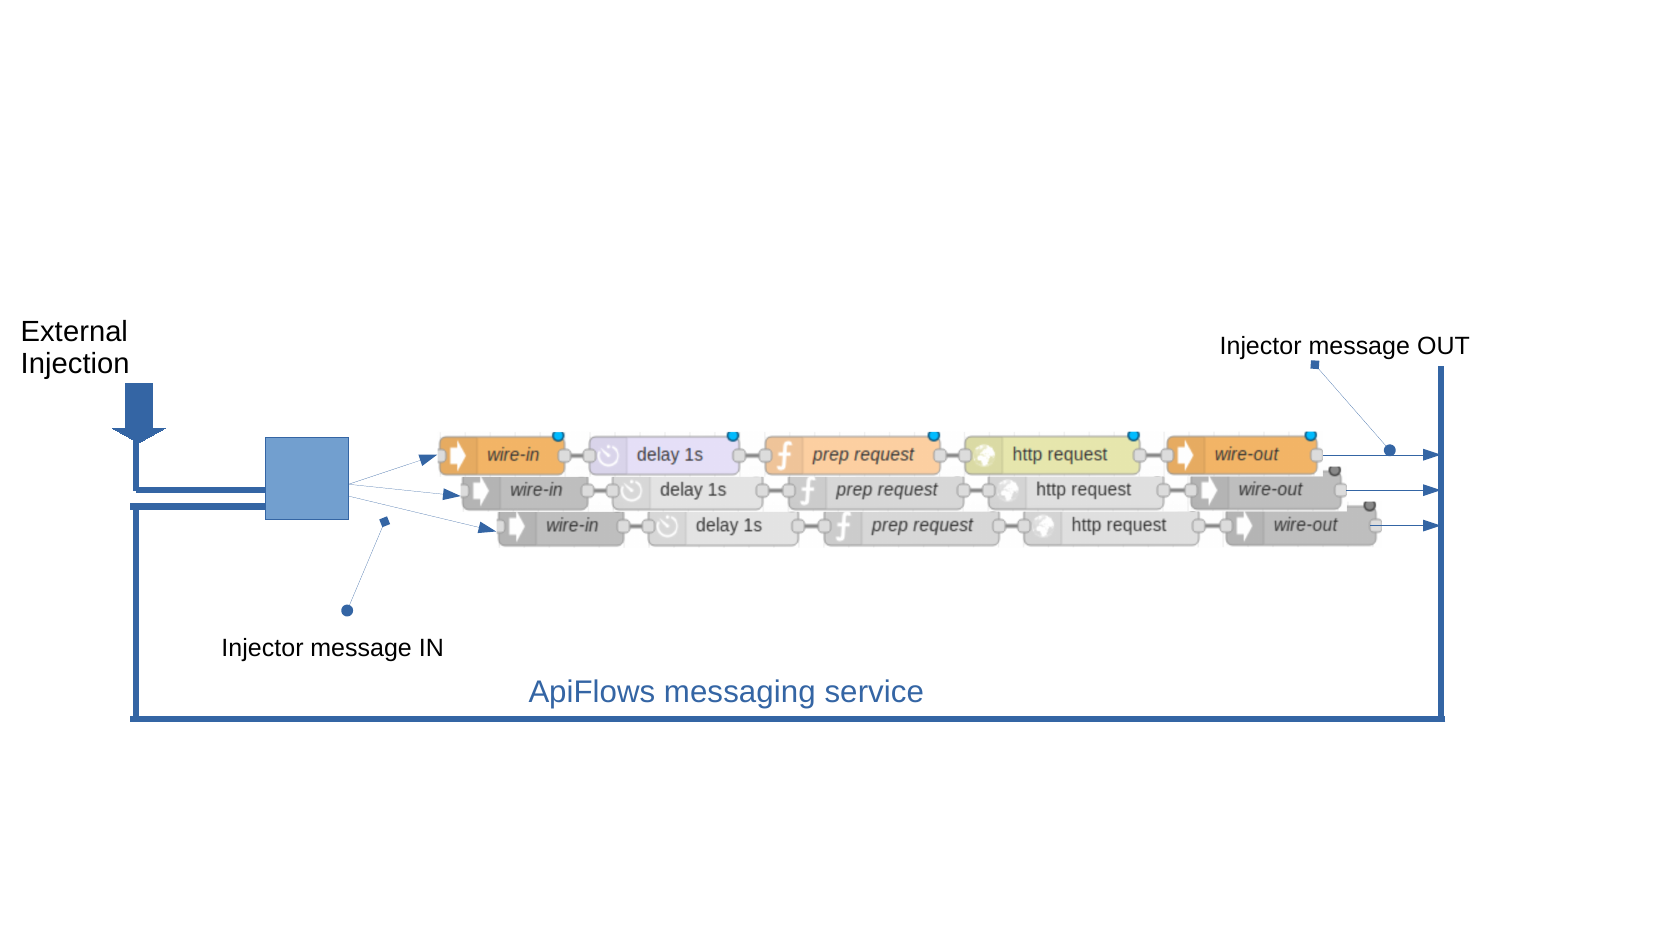

External
Injection
Injector message OUT
Injector message IN
ApiFlows messaging service